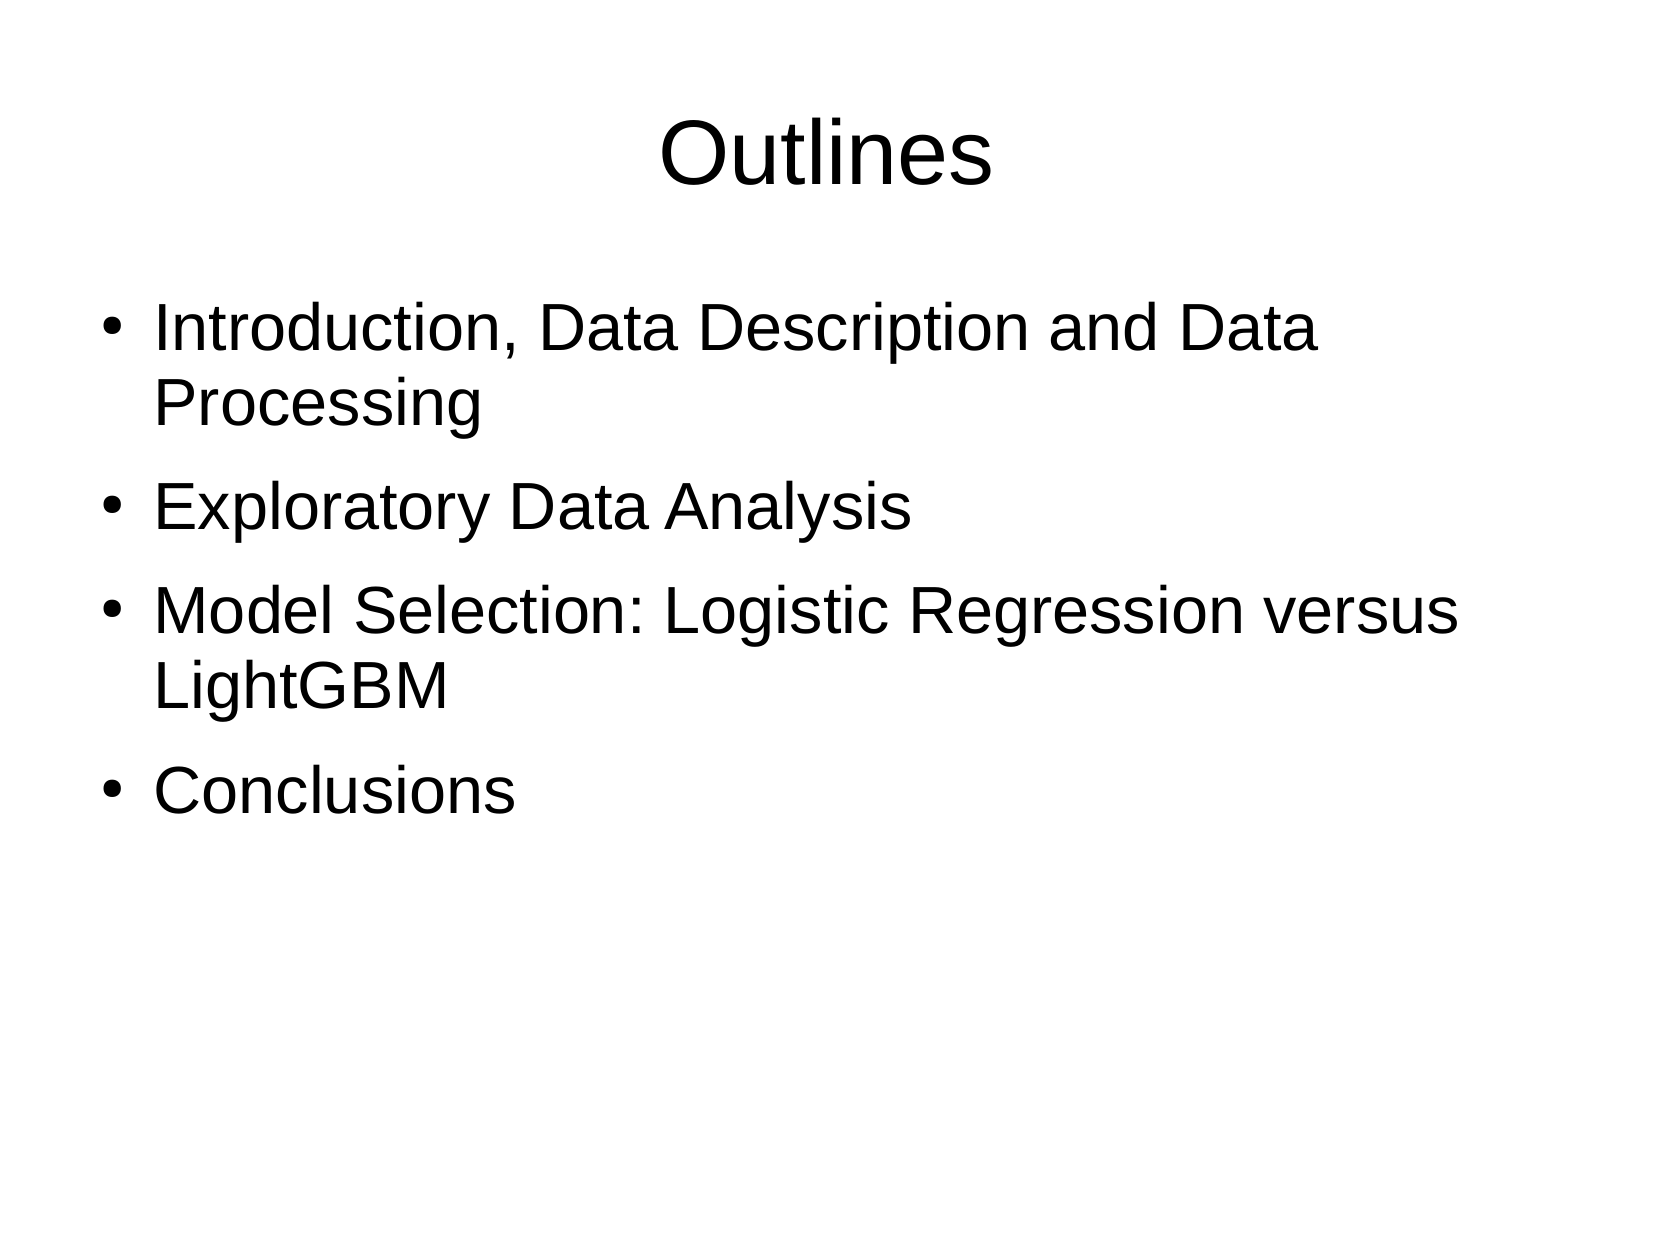

# Outlines
Introduction, Data Description and Data Processing
Exploratory Data Analysis
Model Selection: Logistic Regression versus LightGBM
Conclusions